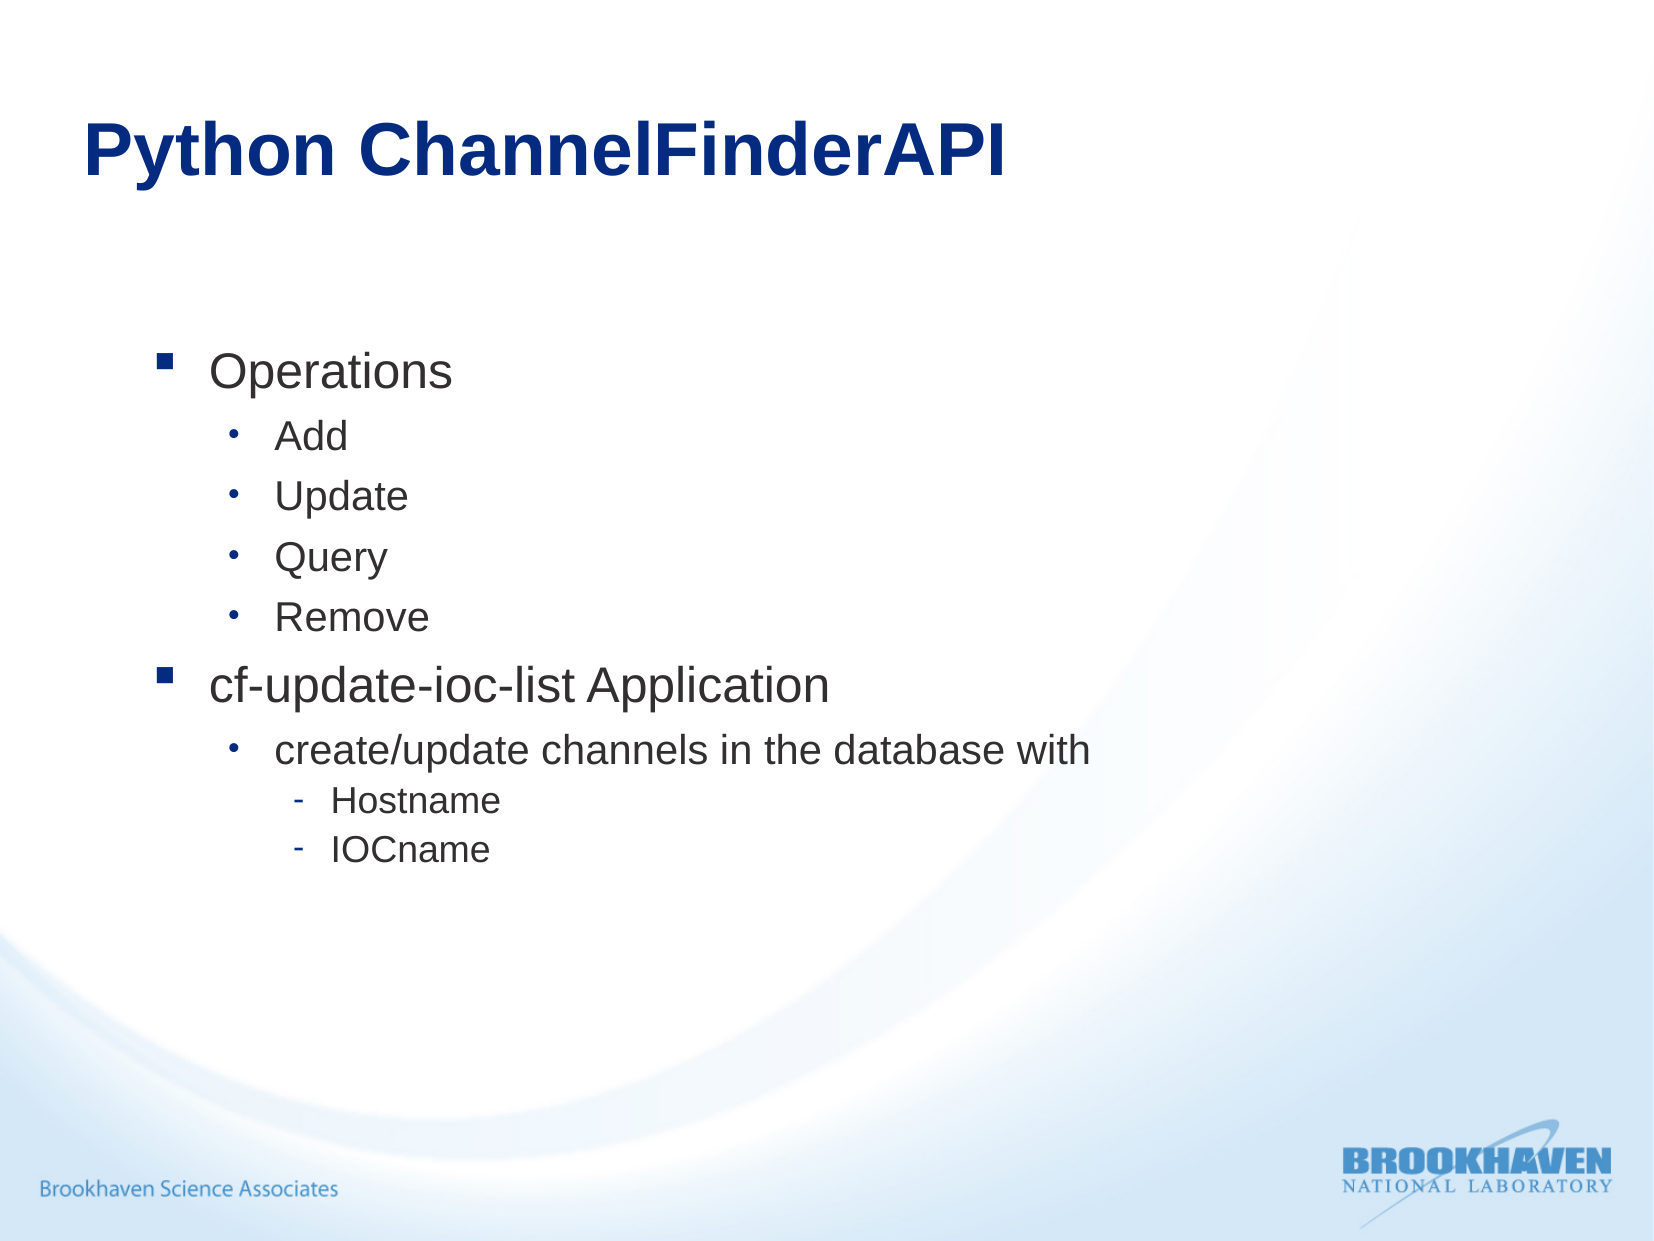

# Python ChannelFinderAPI
Operations
Add
Update
Query
Remove
cf-update-ioc-list Application
create/update channels in the database with
Hostname
IOCname